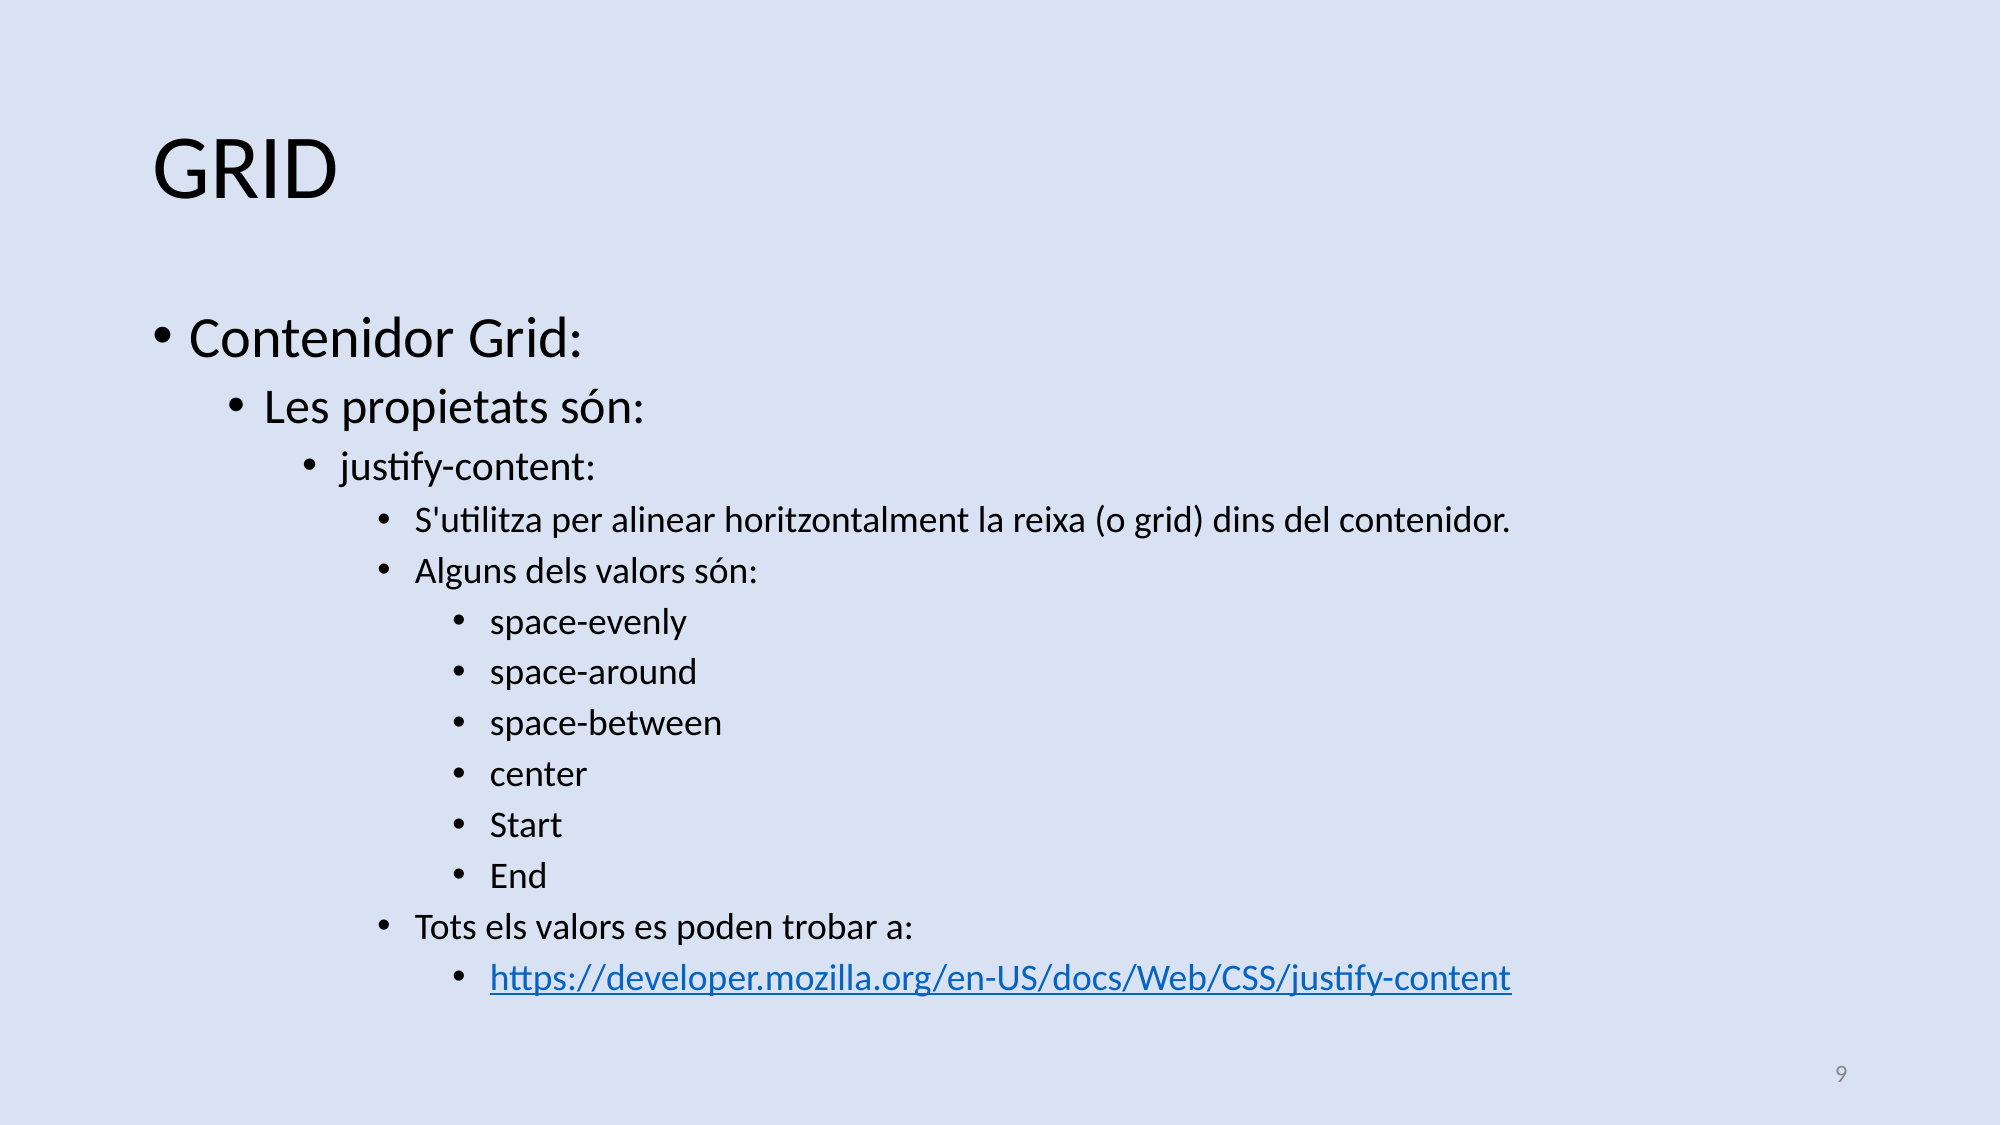

# GRID
Contenidor Grid:
Les propietats són:
justify-content:
S'utilitza per alinear horitzontalment la reixa (o grid) dins del contenidor.
Alguns dels valors són:
space-evenly
space-around
space-between
center
Start
End
Tots els valors es poden trobar a:
https://developer.mozilla.org/en-US/docs/Web/CSS/justify-content